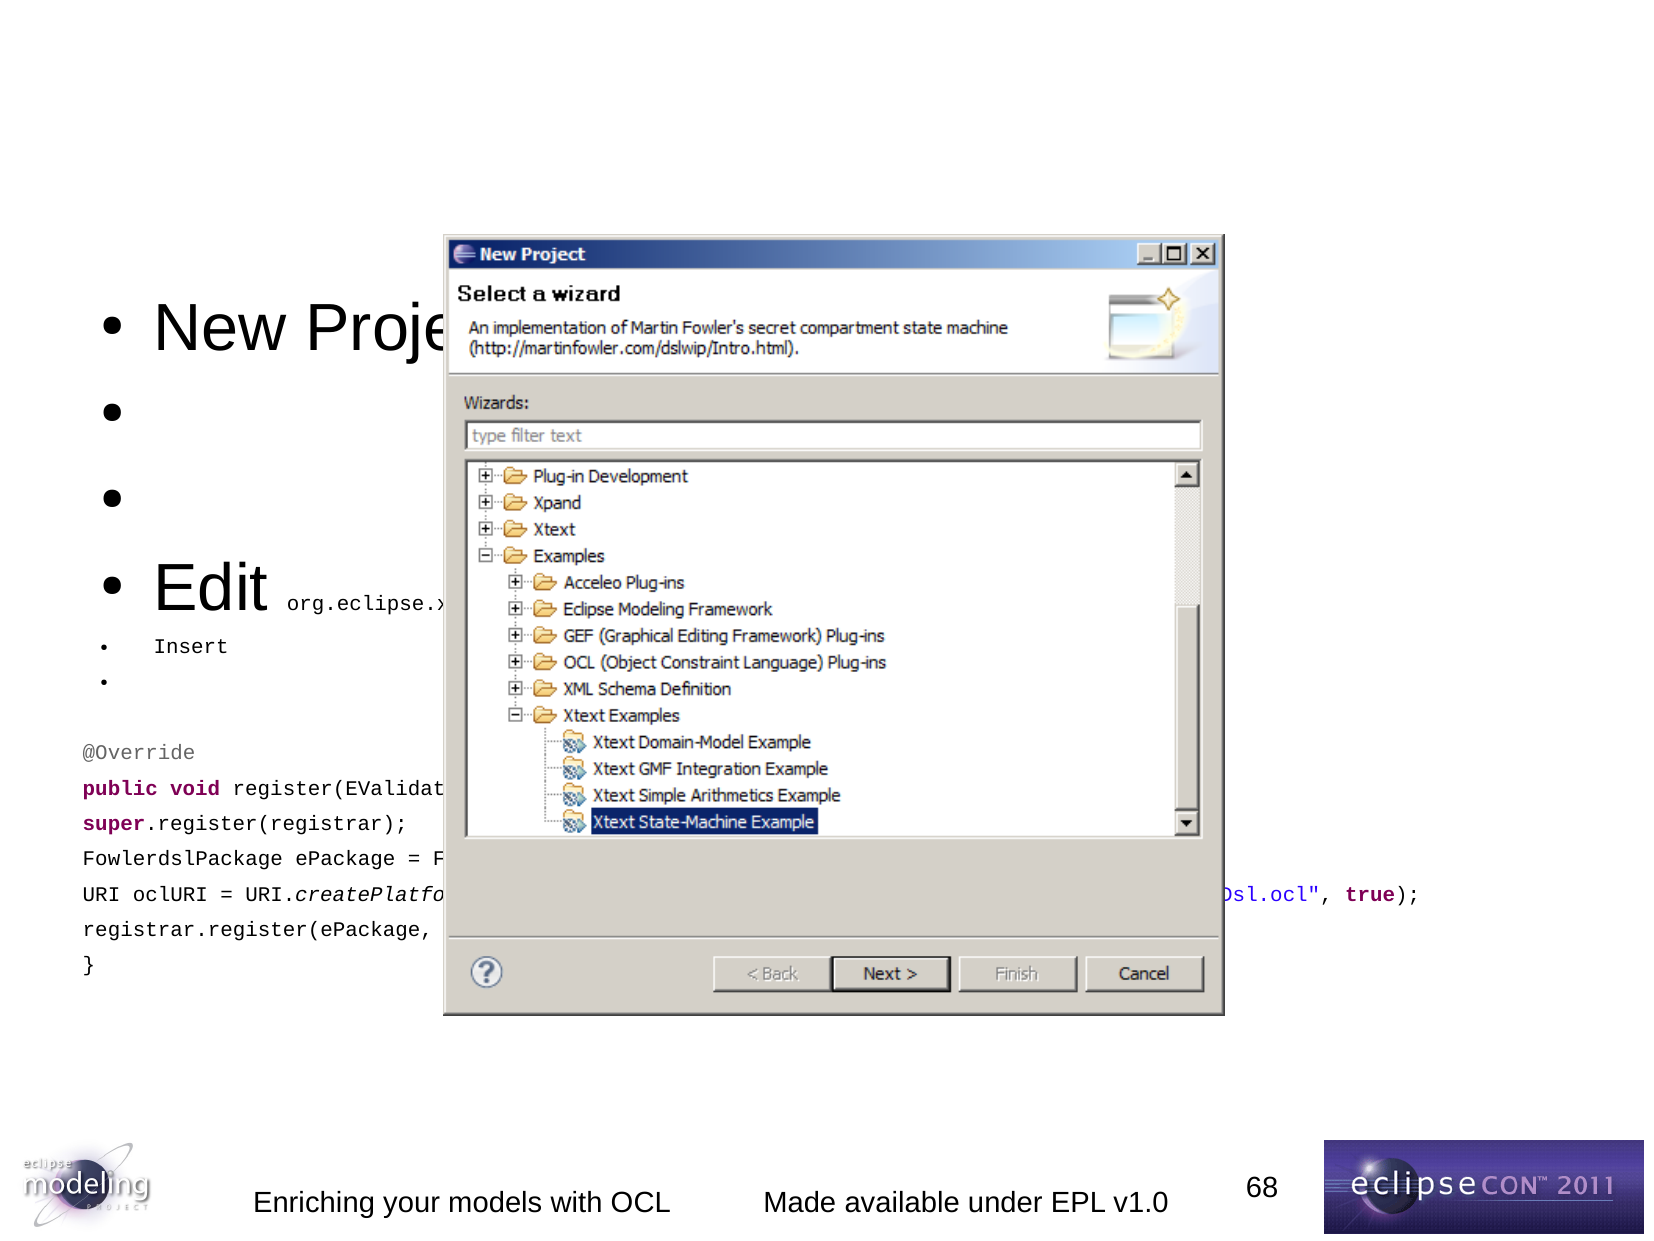

#
New Project
Edit org.eclipse.xtext.example.validation.FowlerDslJavaValidator
Insert
@Override
public void register(EValidatorRegistrar registrar) {
super.register(registrar);
FowlerdslPackage ePackage = FowlerdslPackage.eINSTANCE;
URI oclURI = URI.createPlatformPluginURI("/org.eclipse.xtext.example.fowlerdsl/model/FowlerDsl.ocl", true);
registrar.register(ePackage, new CompleteOCLEObjectValidator(ePackage, oclURI));
}
68
Enriching your models with OCL